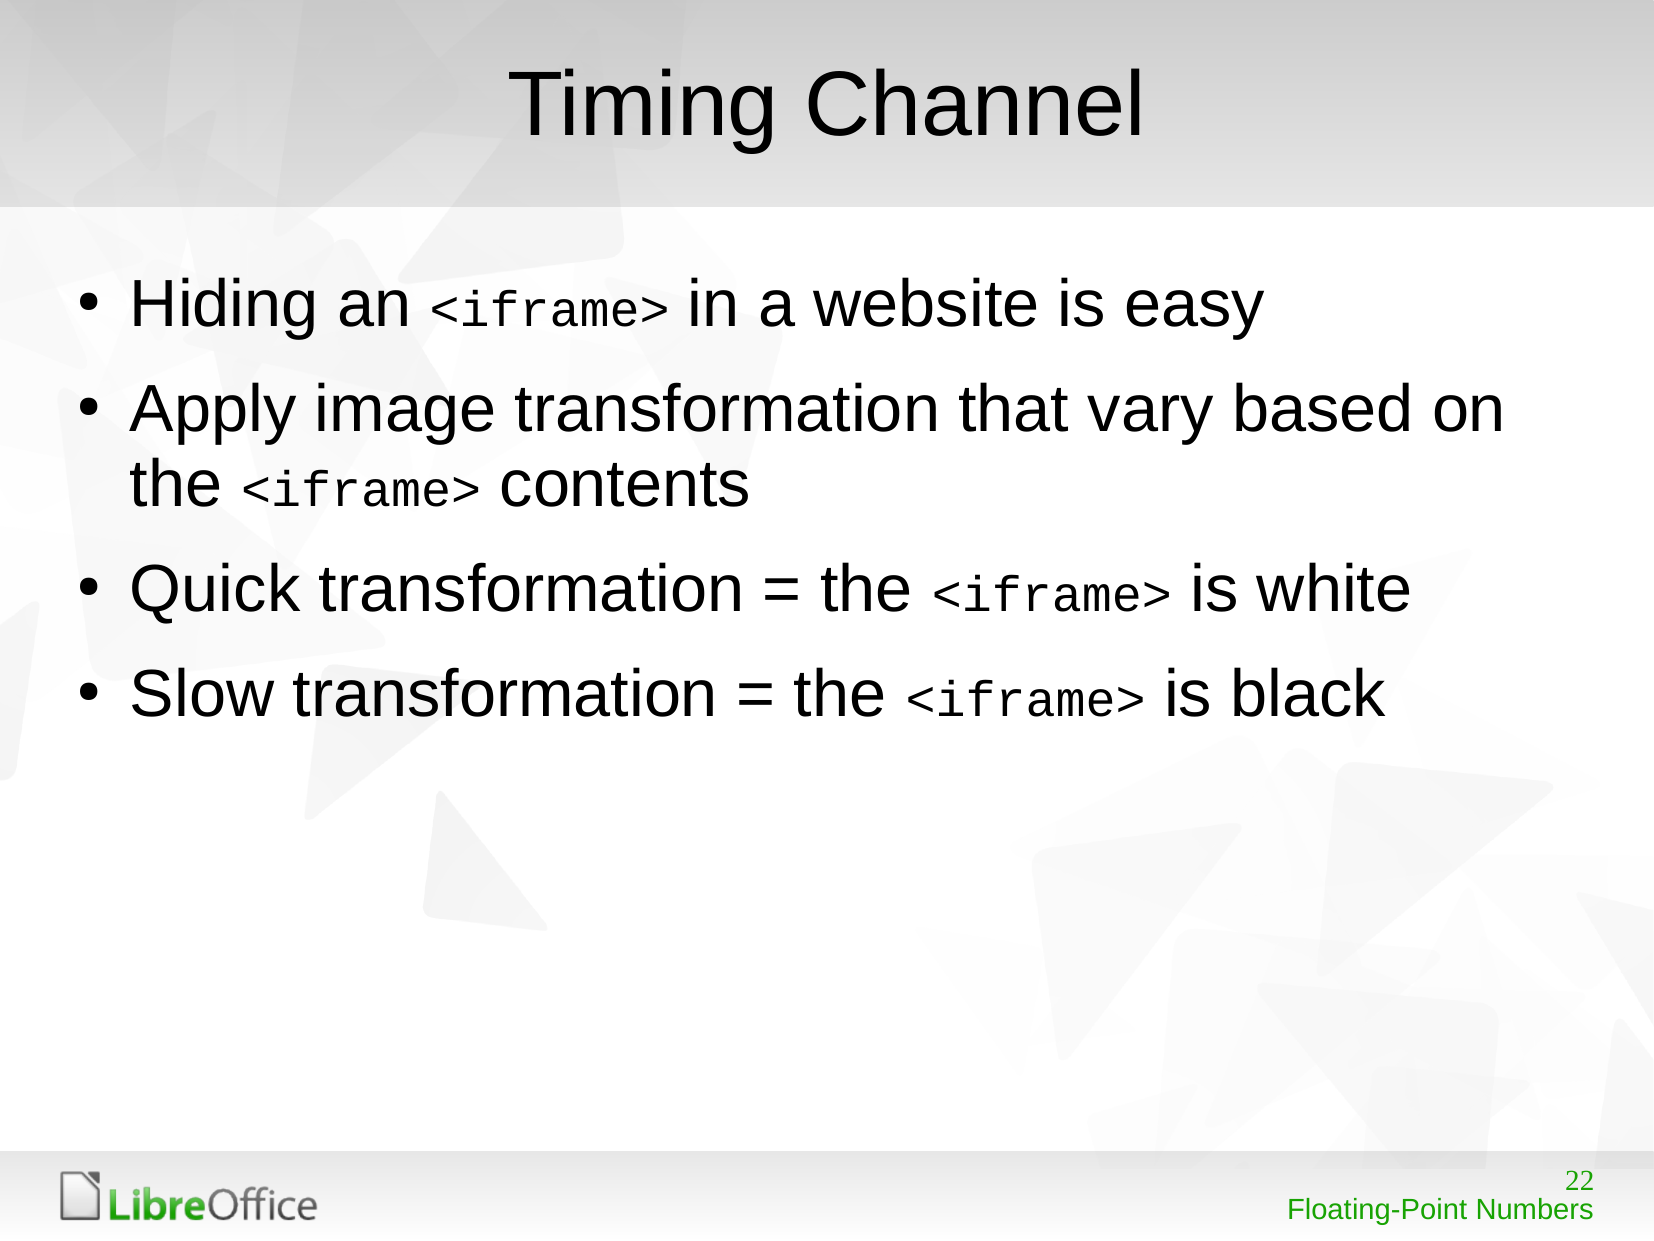

# Timing Channel
Hiding an <iframe> in a website is easy
Apply image transformation that vary based on the <iframe> contents
Quick transformation = the <iframe> is white
Slow transformation = the <iframe> is black
22
Floating-Point Numbers